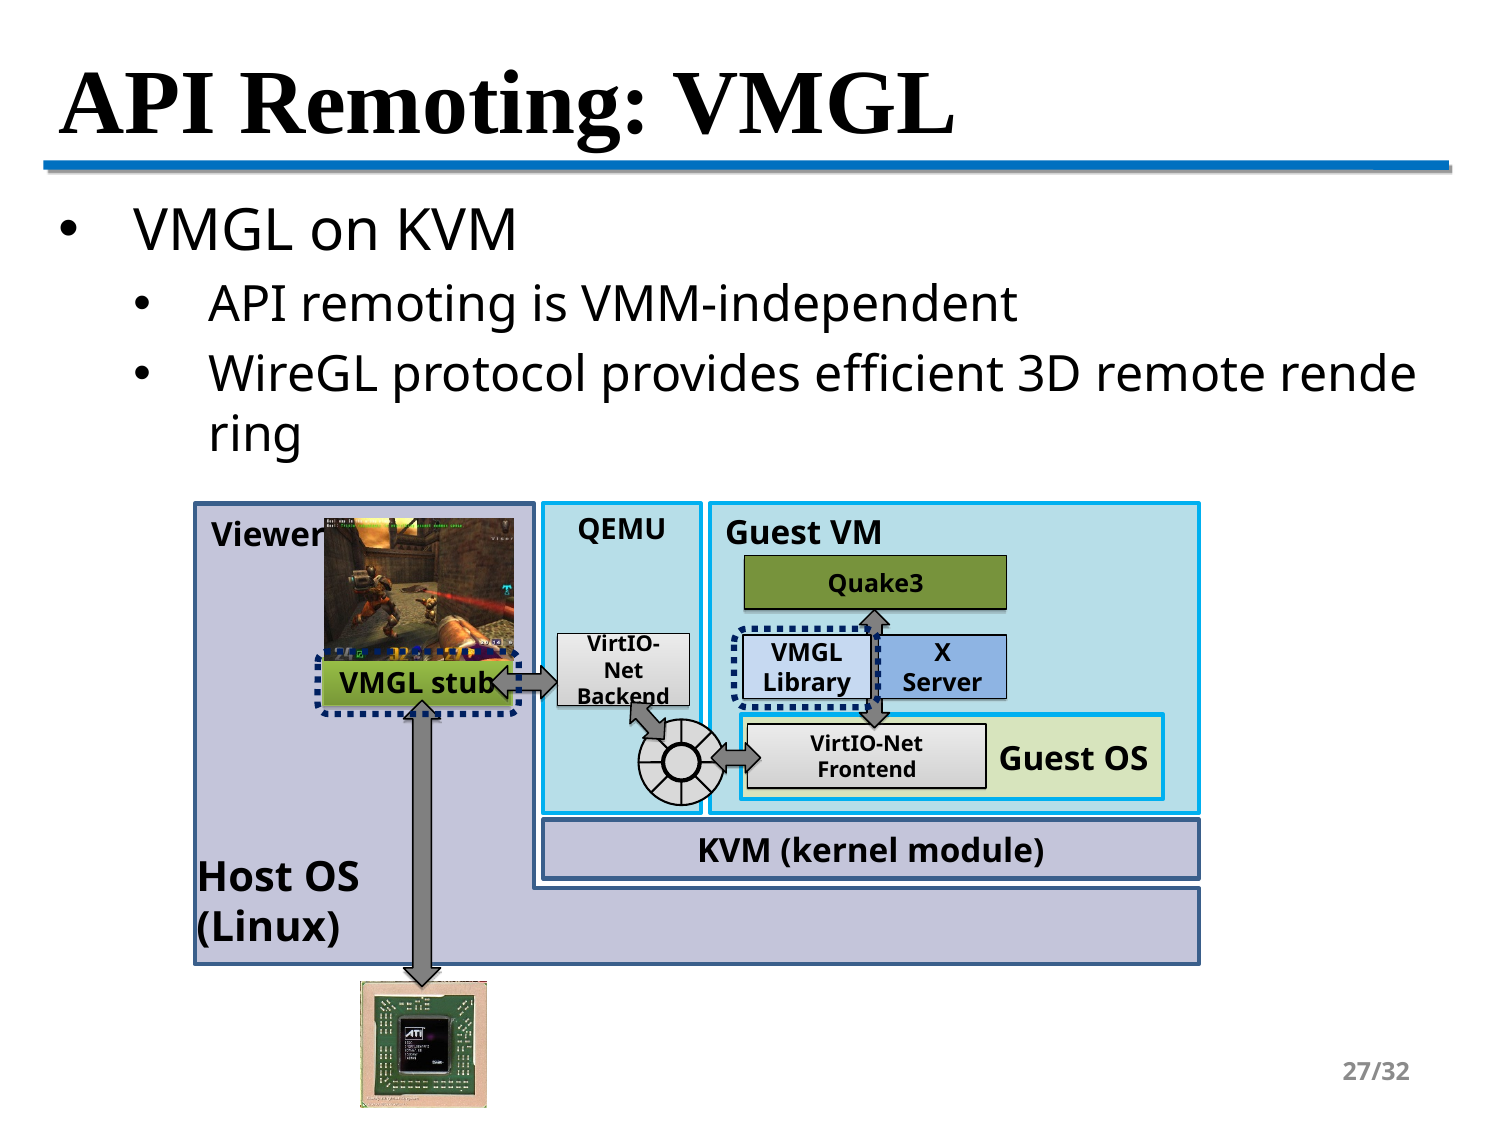

# API Remoting: VMGL
VMGL on KVM
API remoting is VMM-independent
WireGL protocol provides efficient 3D remote rendering
QEMU
Guest VM
Viewer
Quake3
VirtIO-Net
Backend
X Server
VMGL
Library
VMGL stub
Guest OS
VirtIO-Net
Frontend
KVM (kernel module)
Host OS
(Linux)